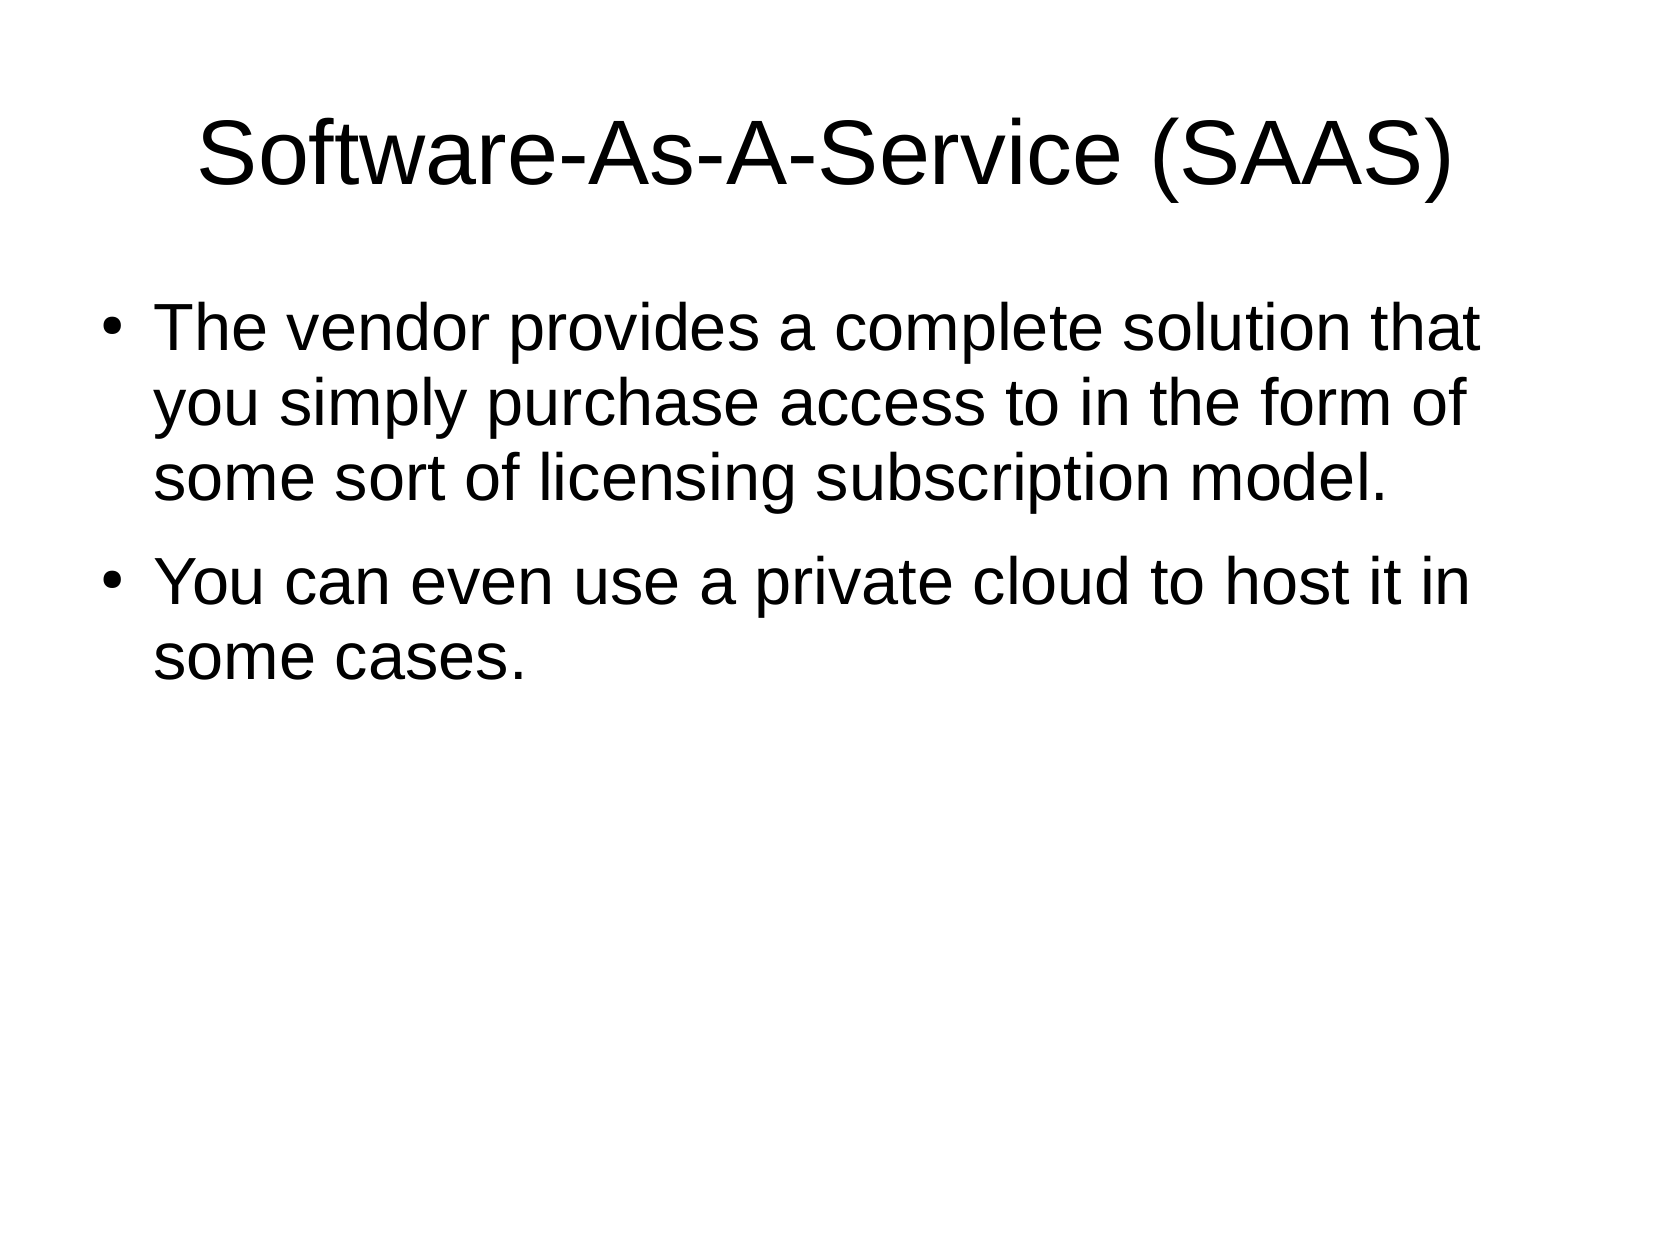

# Software-As-A-Service (SAAS)
The vendor provides a complete solution that you simply purchase access to in the form of some sort of licensing subscription model.
You can even use a private cloud to host it in some cases.